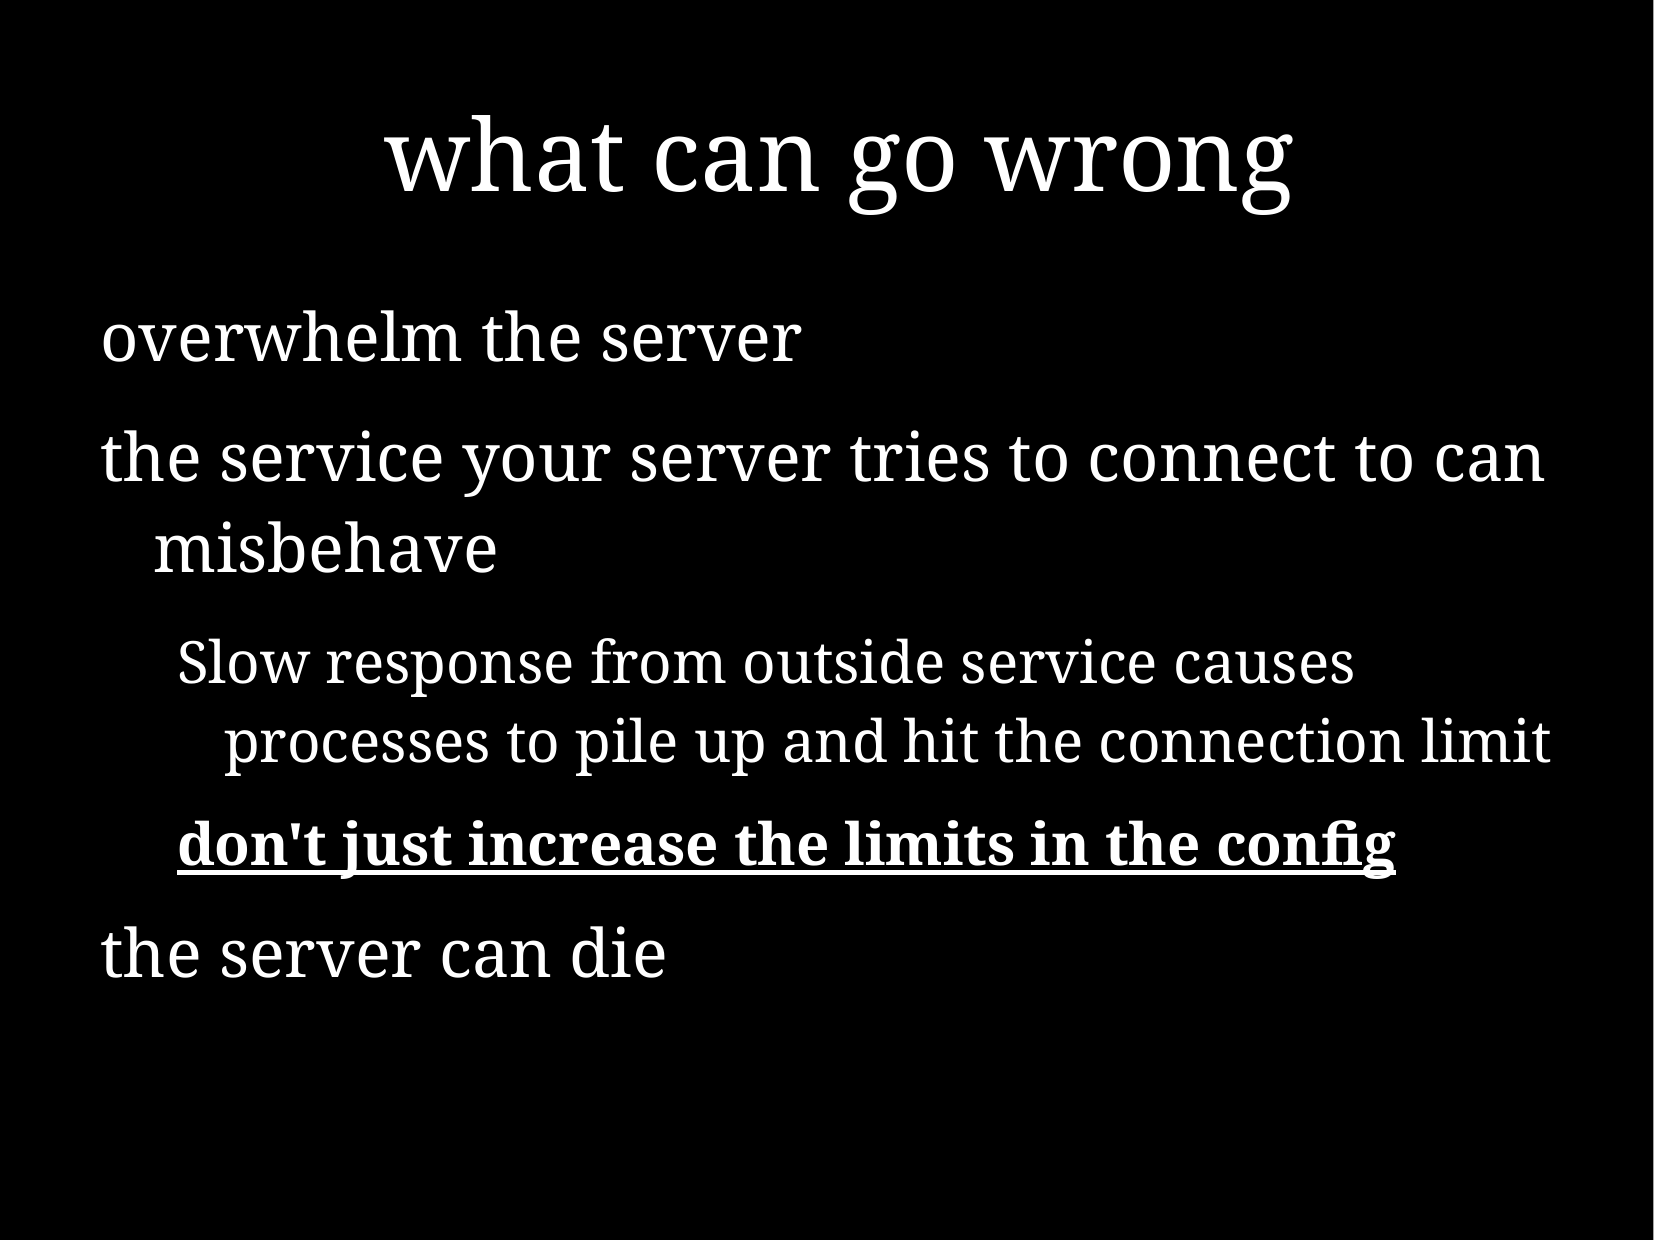

# what can go wrong
overwhelm the server
the service your server tries to connect to can misbehave
Slow response from outside service causes processes to pile up and hit the connection limit
don't just increase the limits in the config
the server can die